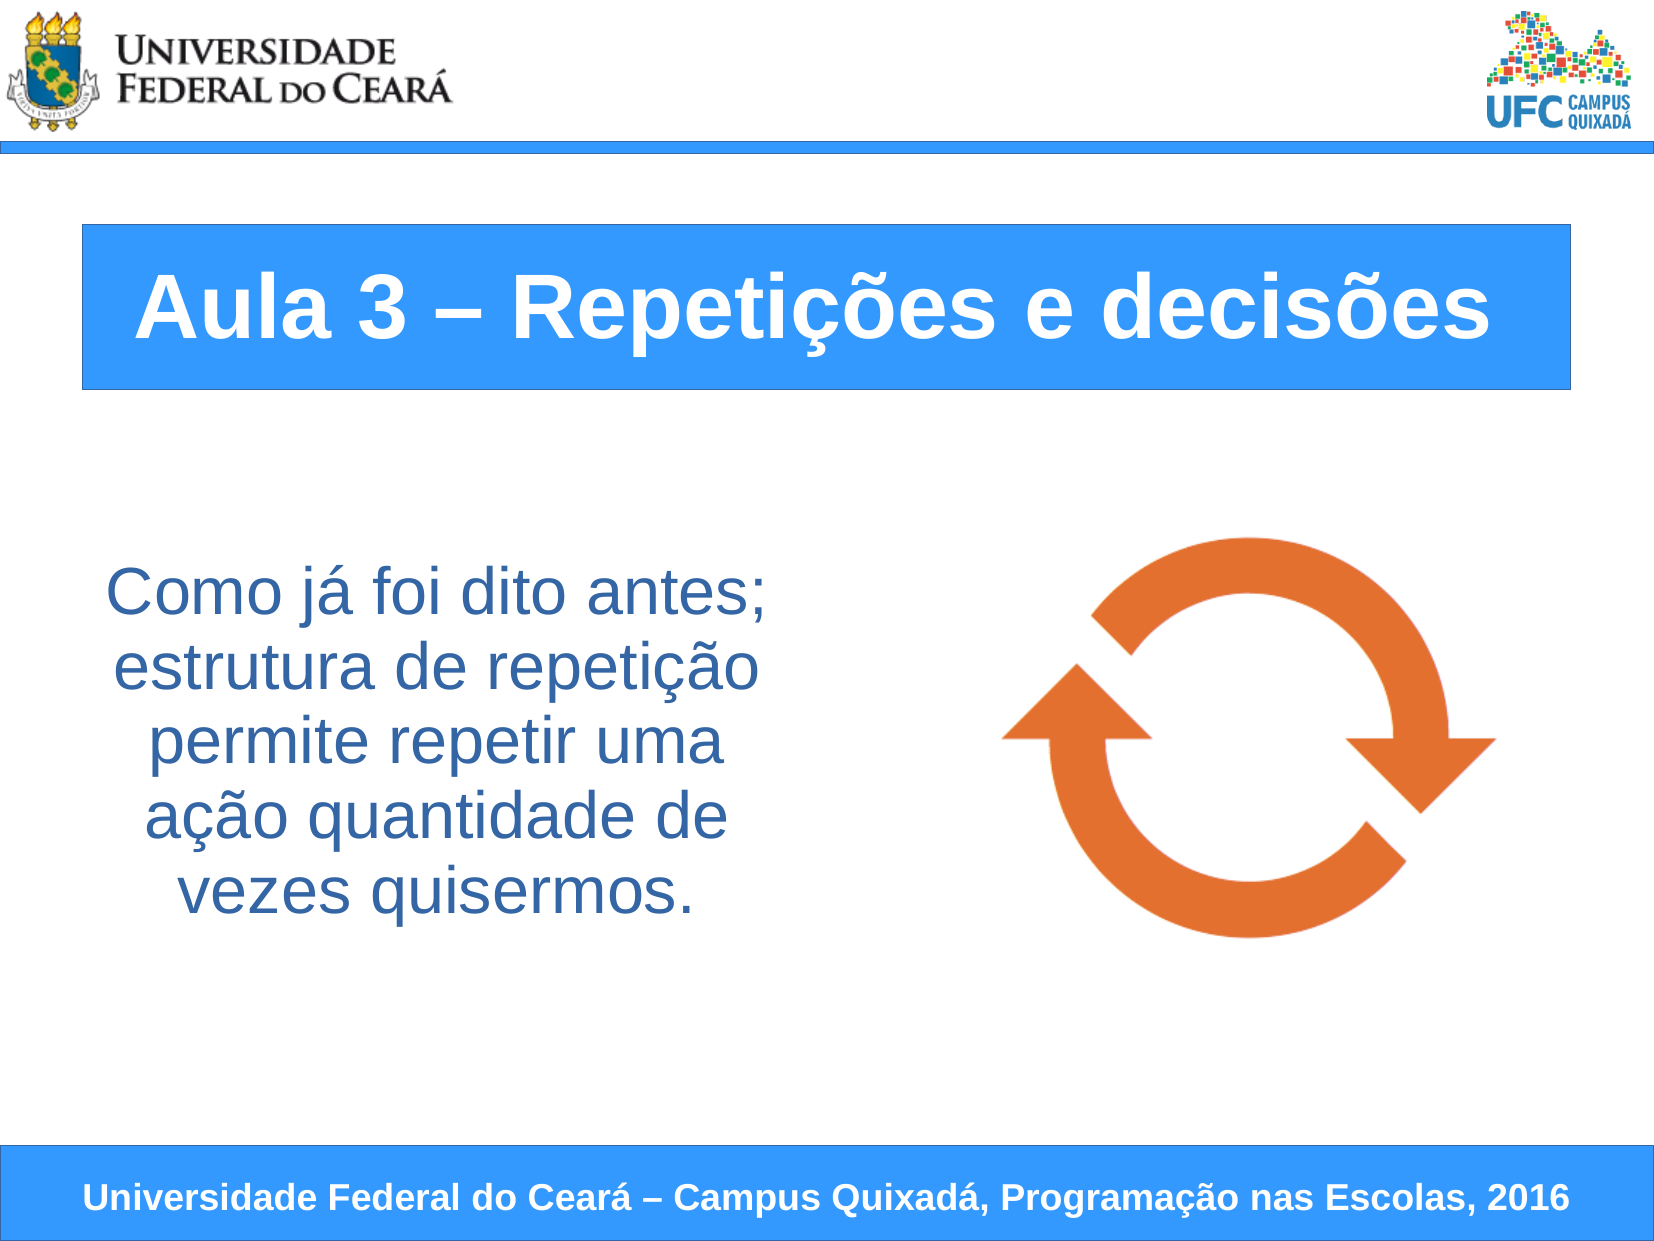

Aula 3 – Repetições e decisões
# Como já foi dito antes; estrutura de repetição permite repetir uma ação quantidade de vezes quisermos.
Universidade Federal do Ceará – Campus Quixadá, Programação nas Escolas, 2016